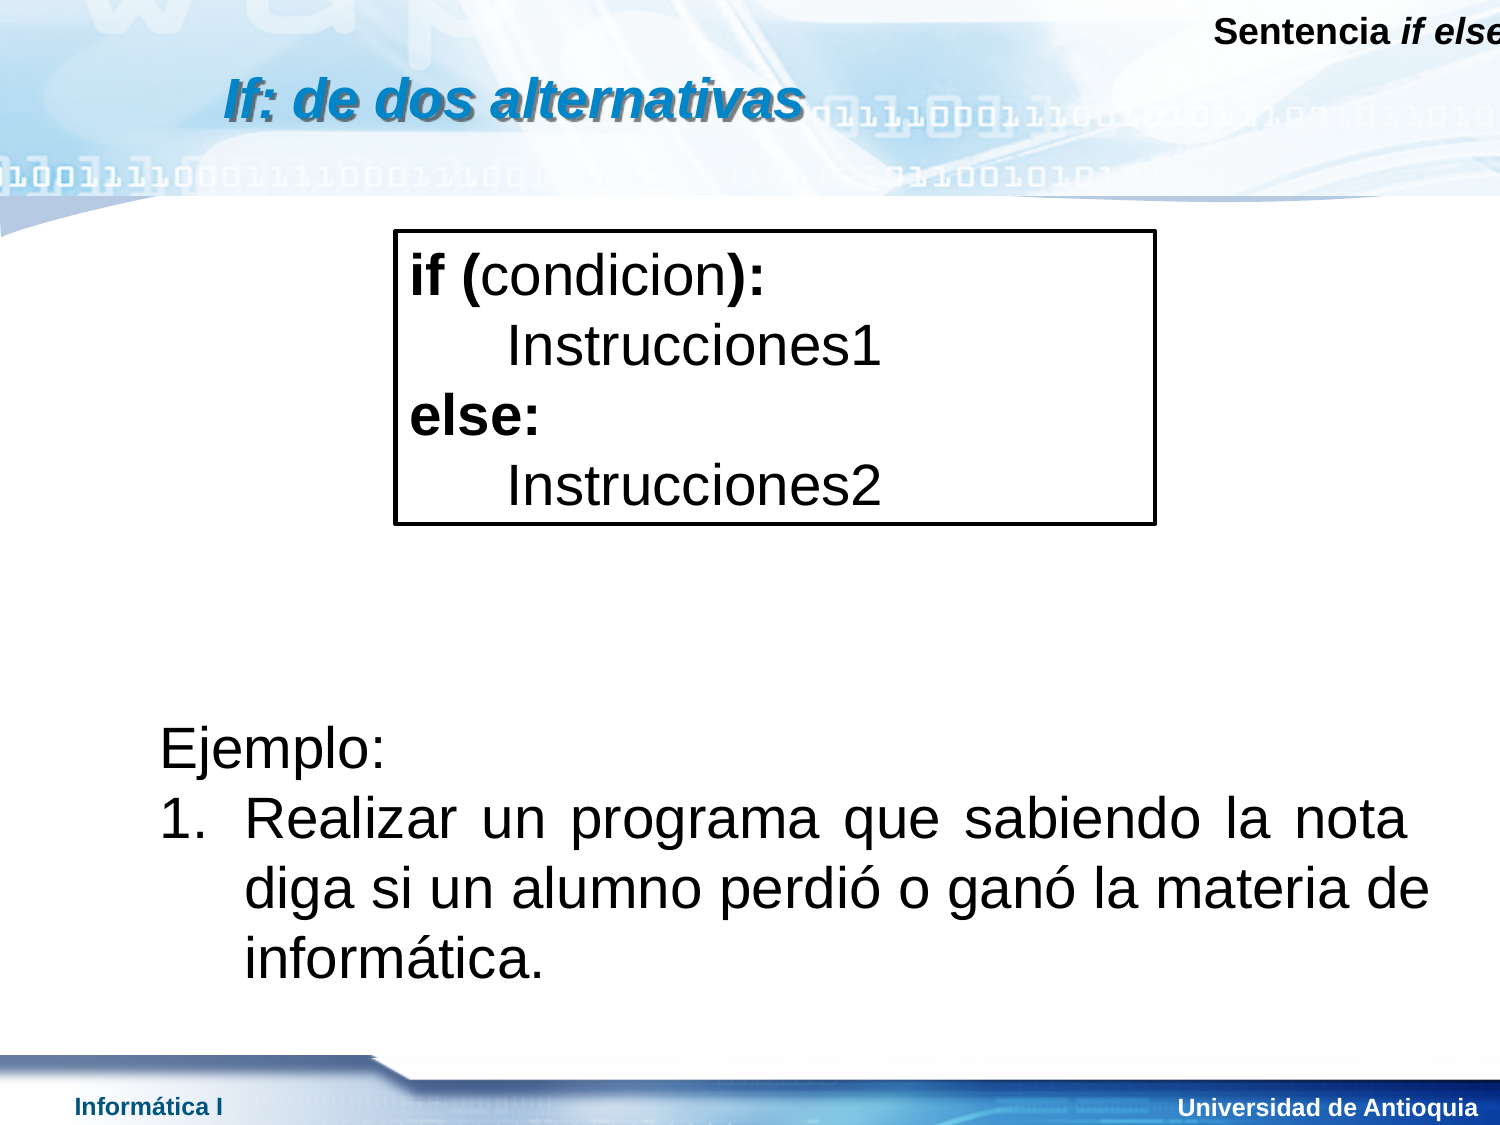

Sentencia if else
# If: de dos alternativas
if (condicion):
 Instrucciones1
else:
 Instrucciones2
Ejemplo:
Realizar un programa que sabiendo la nota diga si un alumno perdió o ganó la materia de informática.